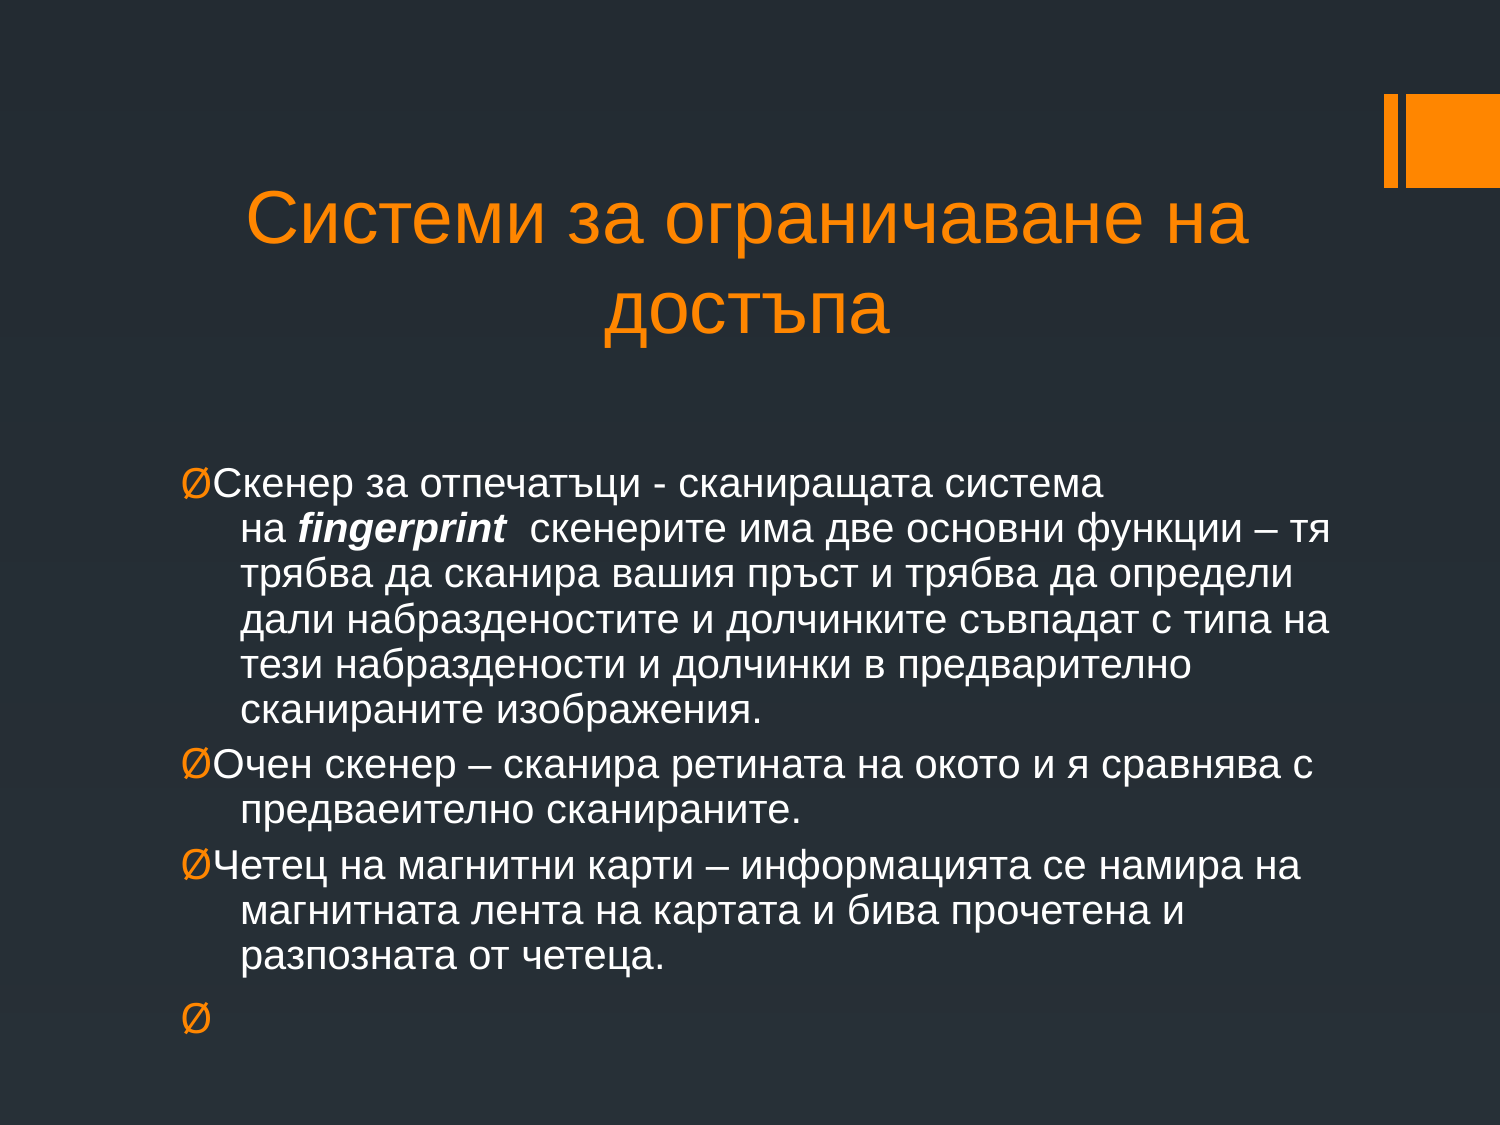

# Системи за ограничаване на достъпа
Скенер за отпечатъци - сканиращата система на fingerprint скенерите има две основни функции – тя трябва да сканира вашия пръст и трябва да определи дали набразденостите и долчинките съвпадат с типа на тези набраздености и долчинки в предварително сканираните изображения.
Очен скенер – сканира ретината на окото и я сравнява с предваеително сканираните.
Четец на магнитни карти – информацията се намира на магнитната лента на картата и бива прочетена и разпозната от четеца.